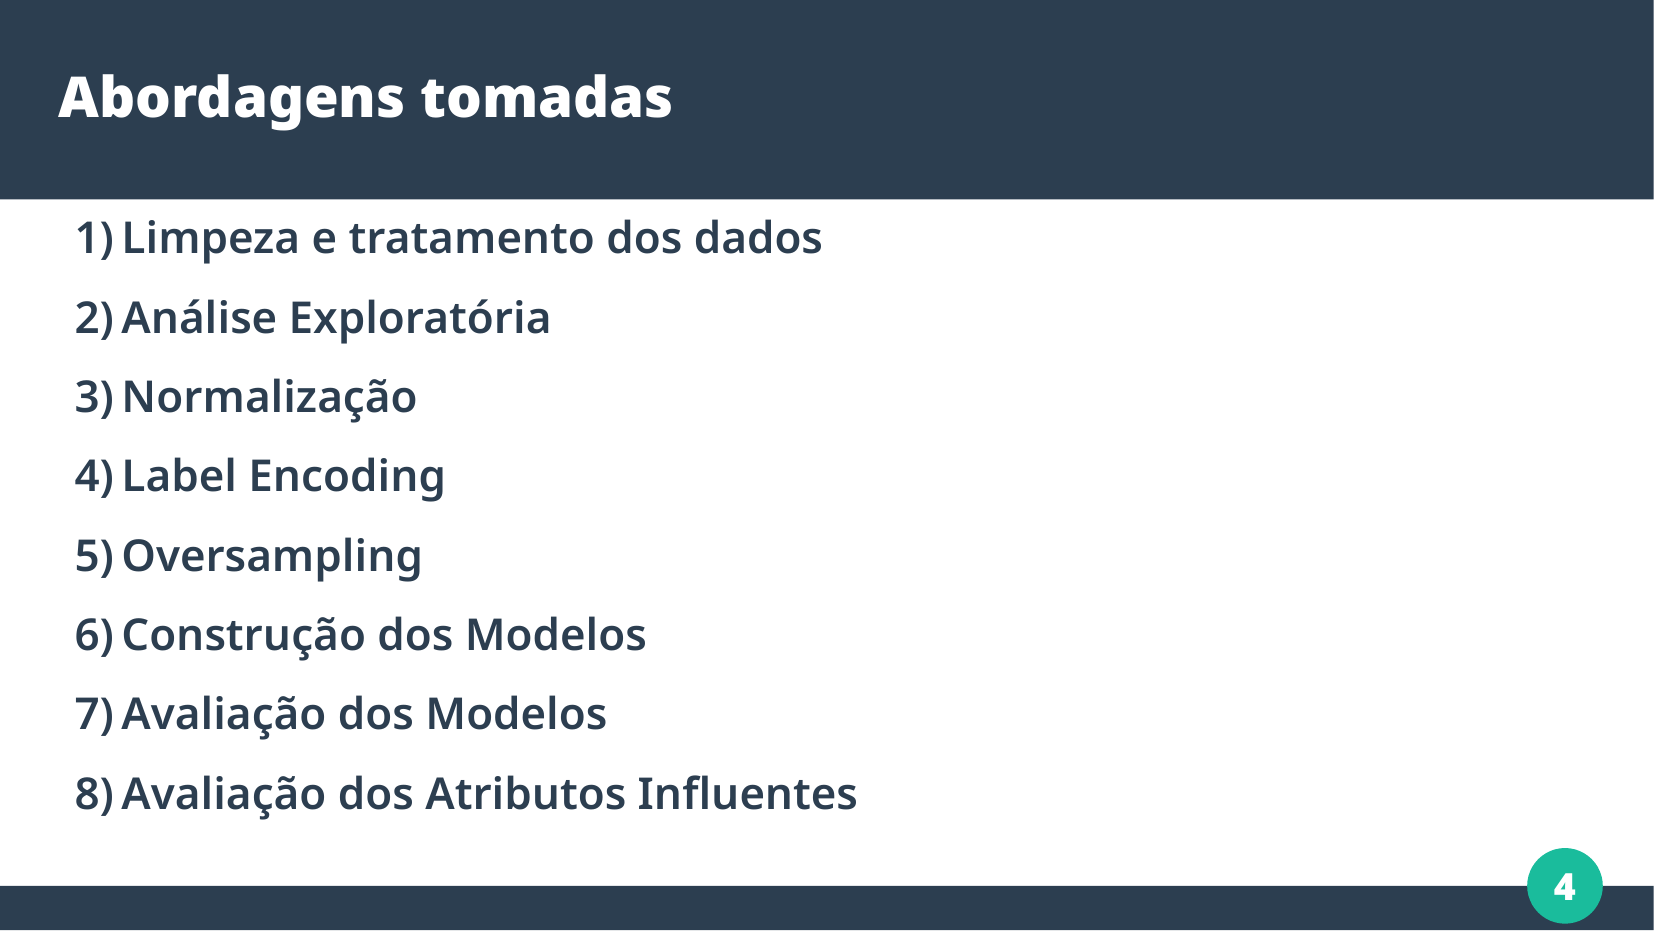

# Abordagens tomadas
Limpeza e tratamento dos dados
Análise Exploratória
Normalização
Label Encoding
Oversampling
Construção dos Modelos
Avaliação dos Modelos
Avaliação dos Atributos Influentes